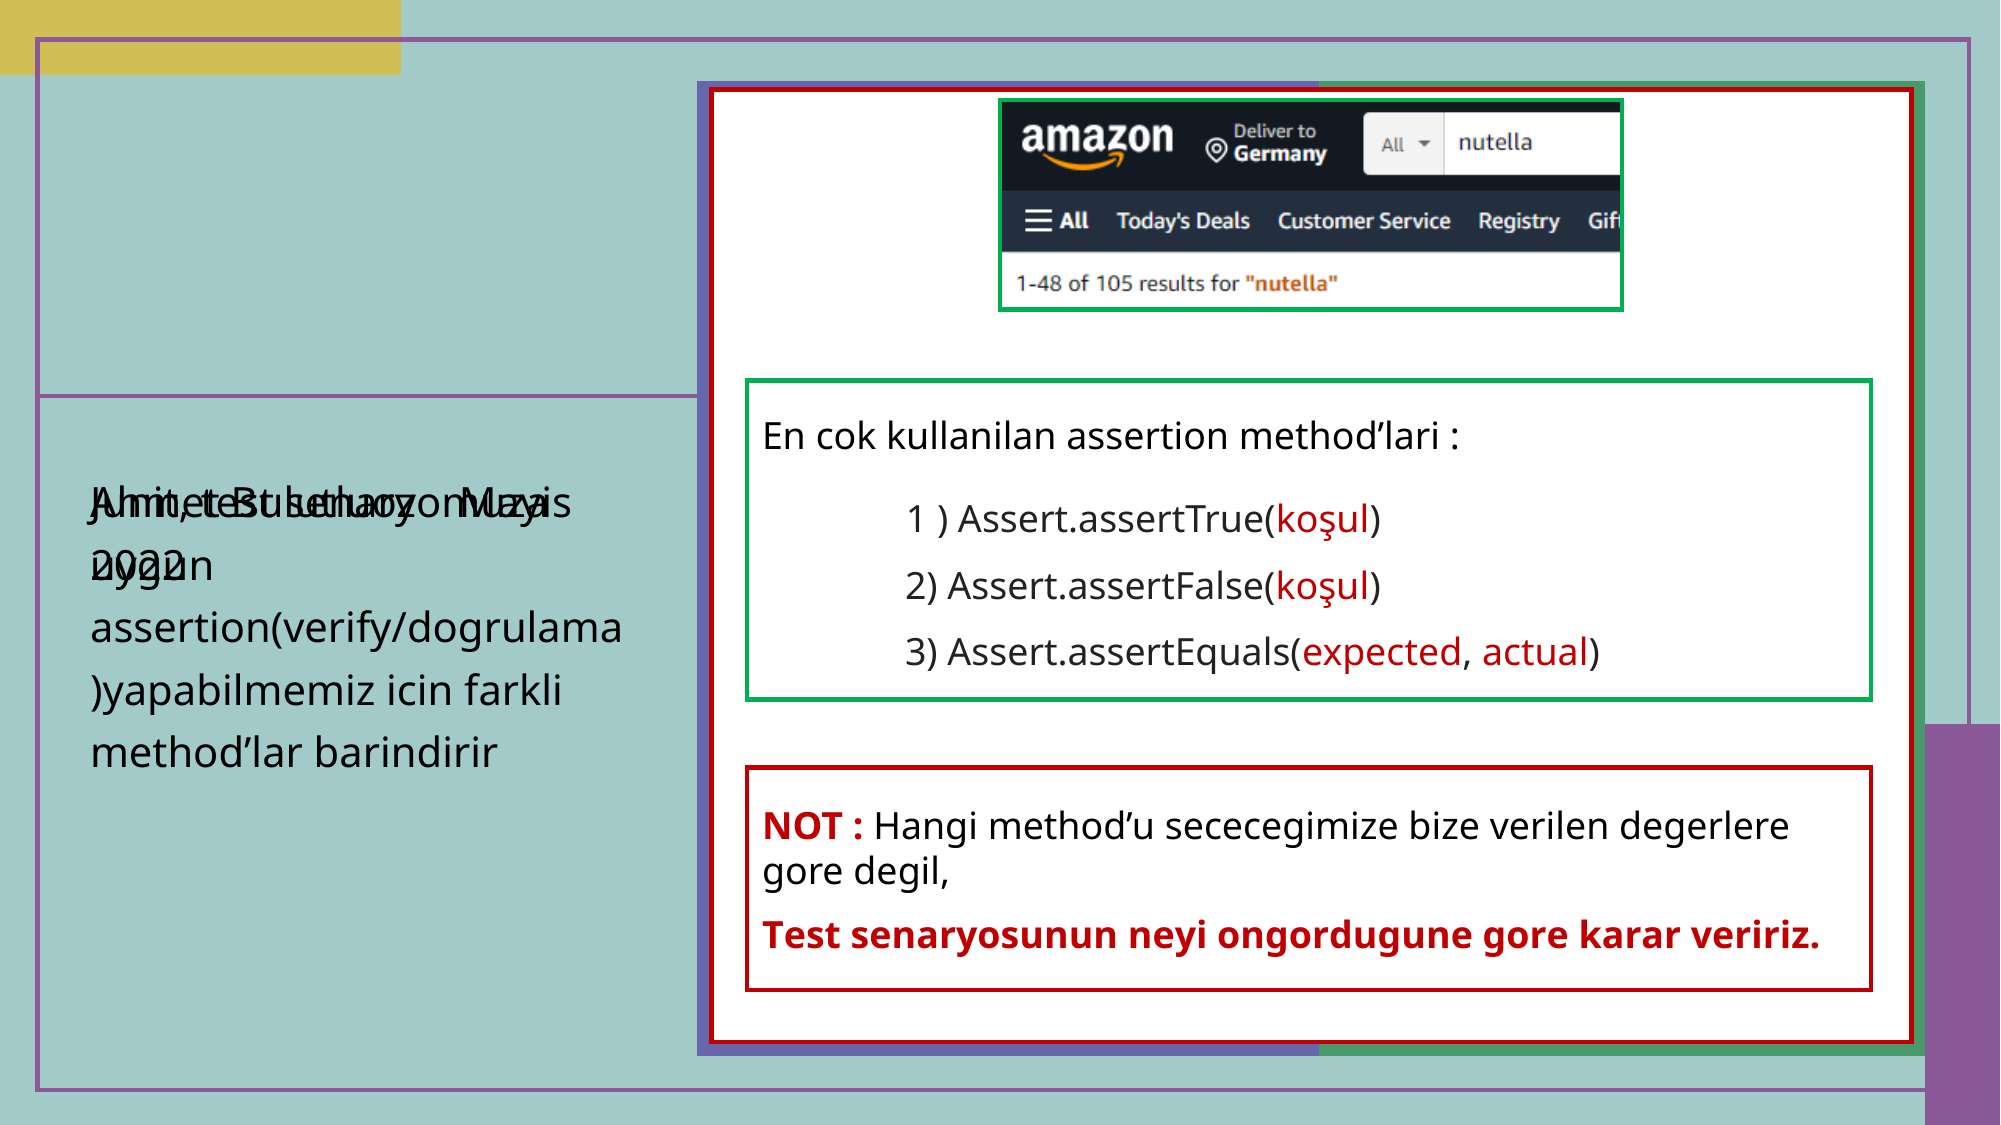

# Assertion Method’lari
En cok kullanilan assertion method’lari :
Junit, test senaryomuza uygun assertion(verify/dogrulama)yapabilmemiz icin farkli method’lar barindirir
Ahmet Bulutluoz Mayis 2022
1 ) Assert.assertTrue(koşul)
2) Assert.assertFalse(koşul)
3) Assert.assertEquals(expected, actual)
NOT : Hangi method’u sececegimize bize verilen degerlere gore degil,
Test senaryosunun neyi ongordugune gore karar veririz.